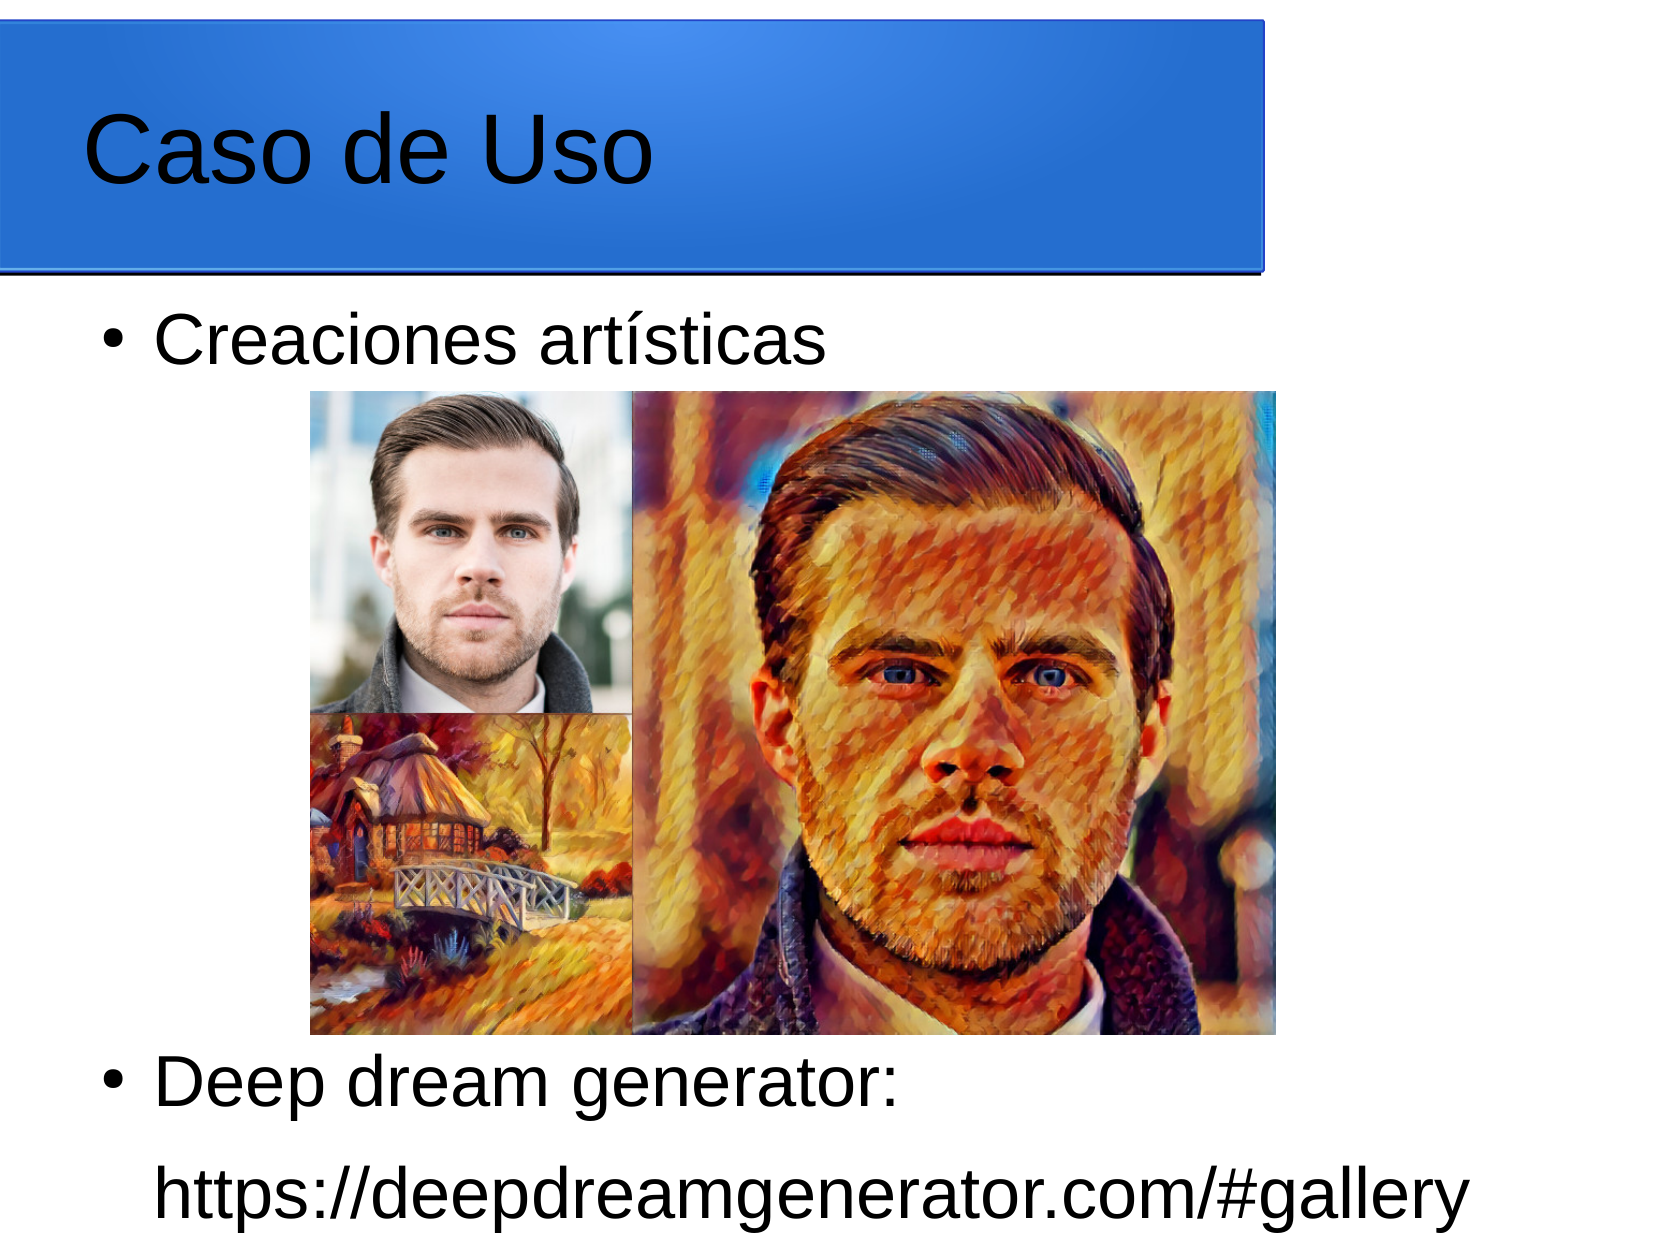

# Caso de Uso
Creaciones artísticas
Deep dream generator:
https://deepdreamgenerator.com/#gallery